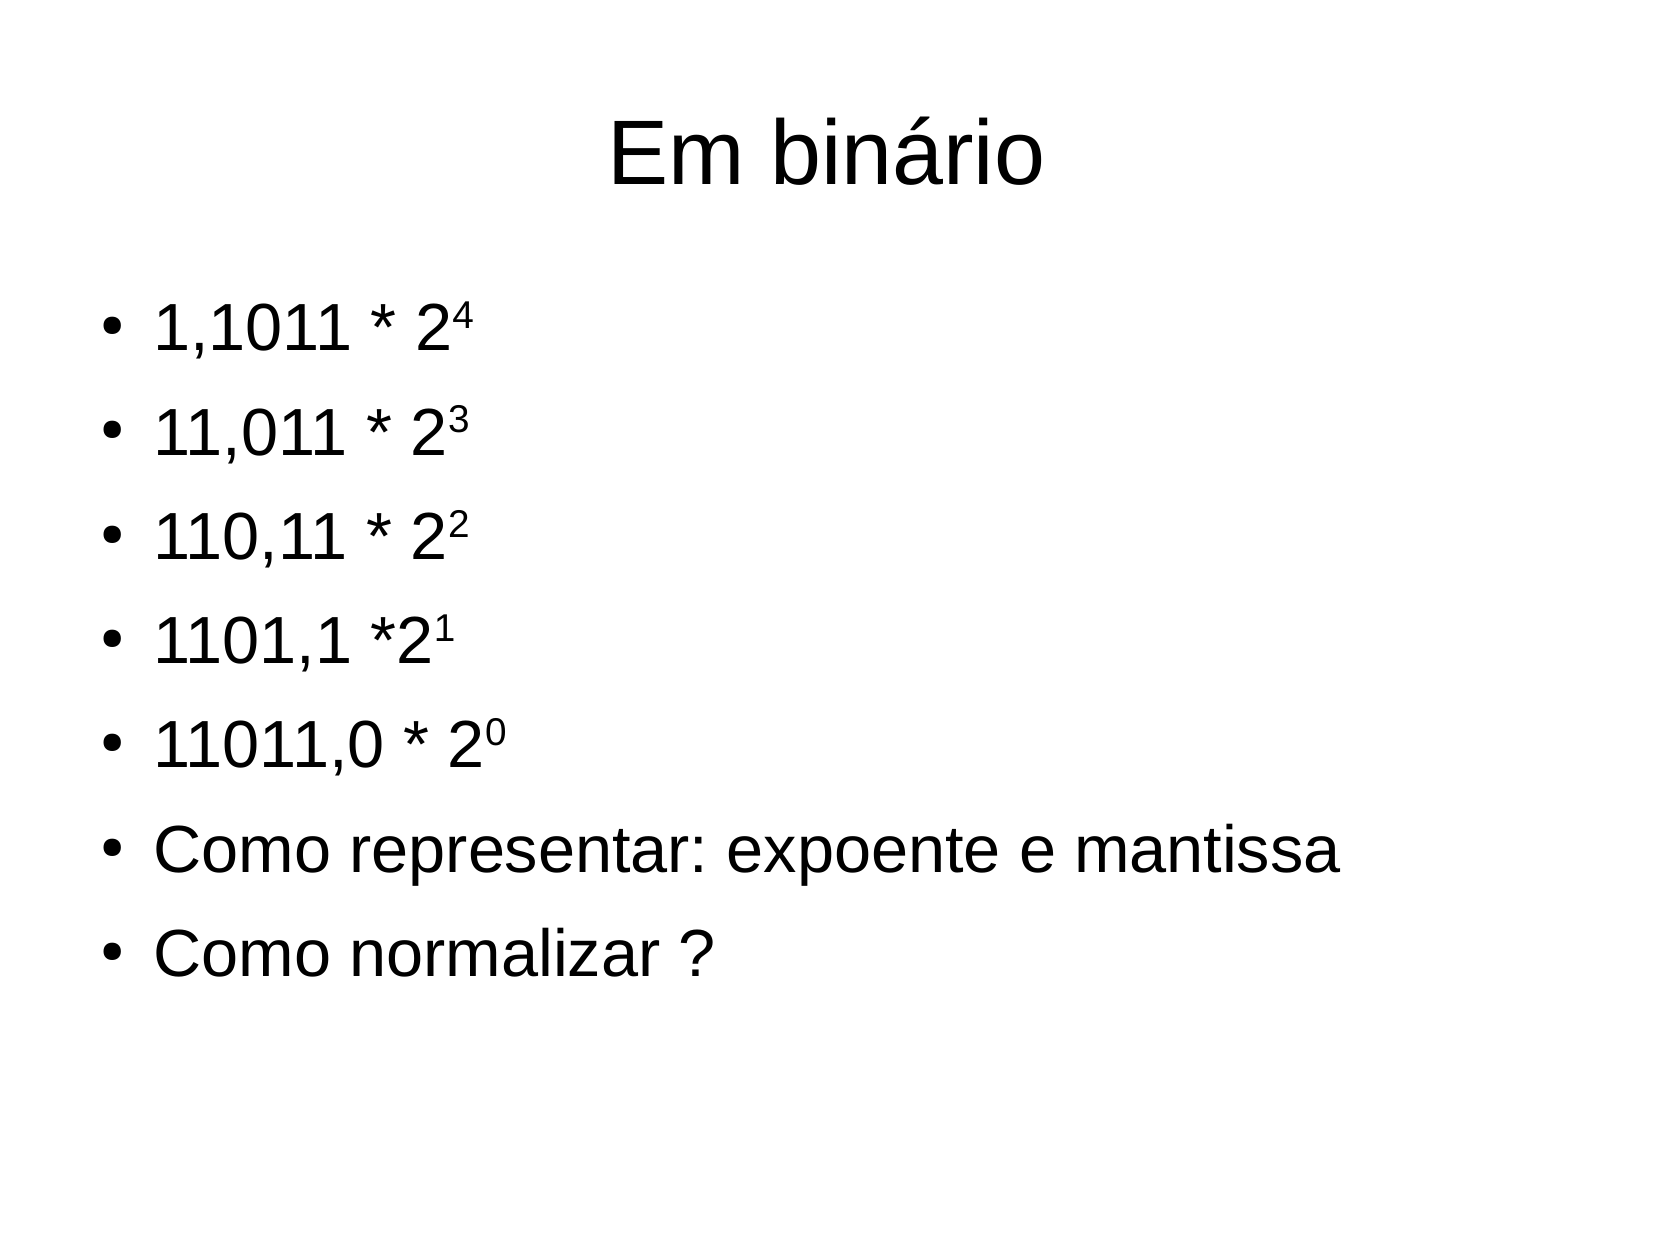

# Em binário
1,1011 * 24
11,011 * 23
110,11 * 22
1101,1 *21
11011,0 * 20
Como representar: expoente e mantissa
Como normalizar ?